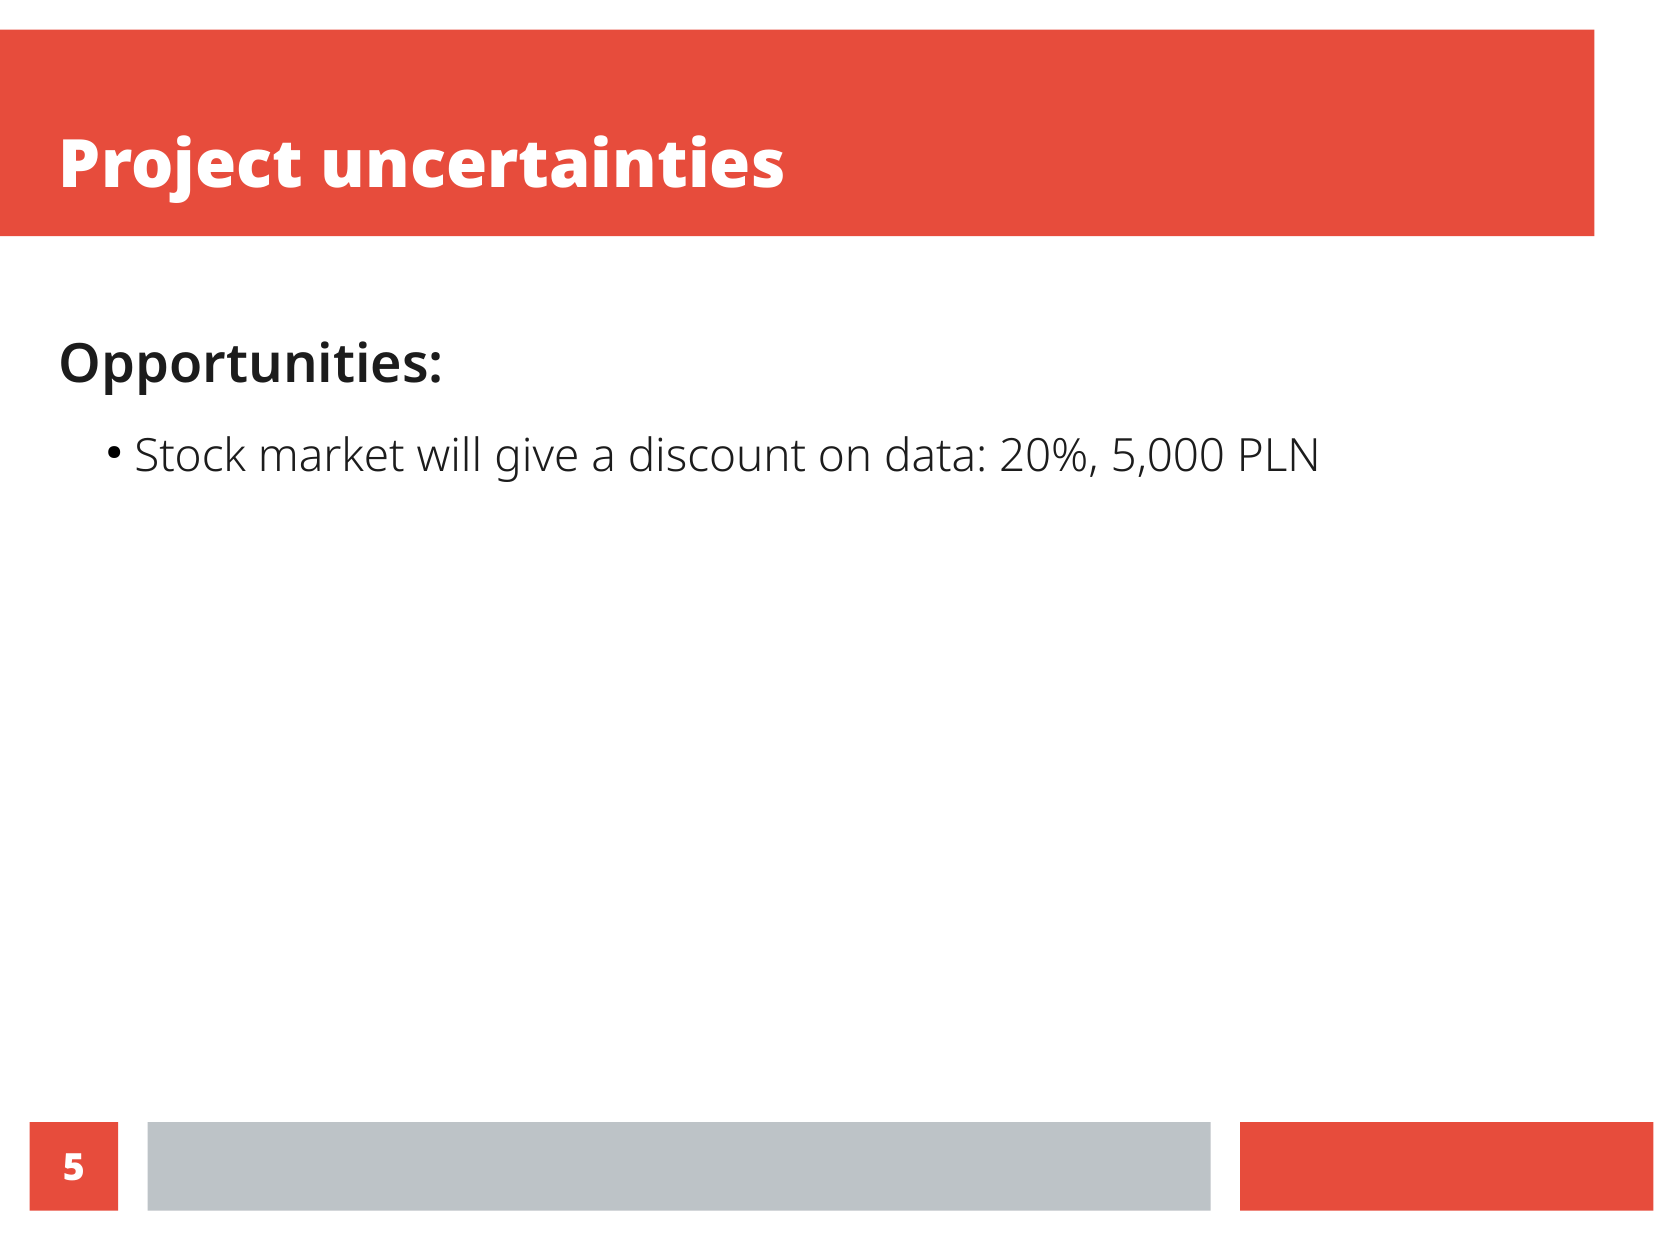

# Project uncertainties
Opportunities:
 Stock market will give a discount on data: 20%, 5,000 PLN
5